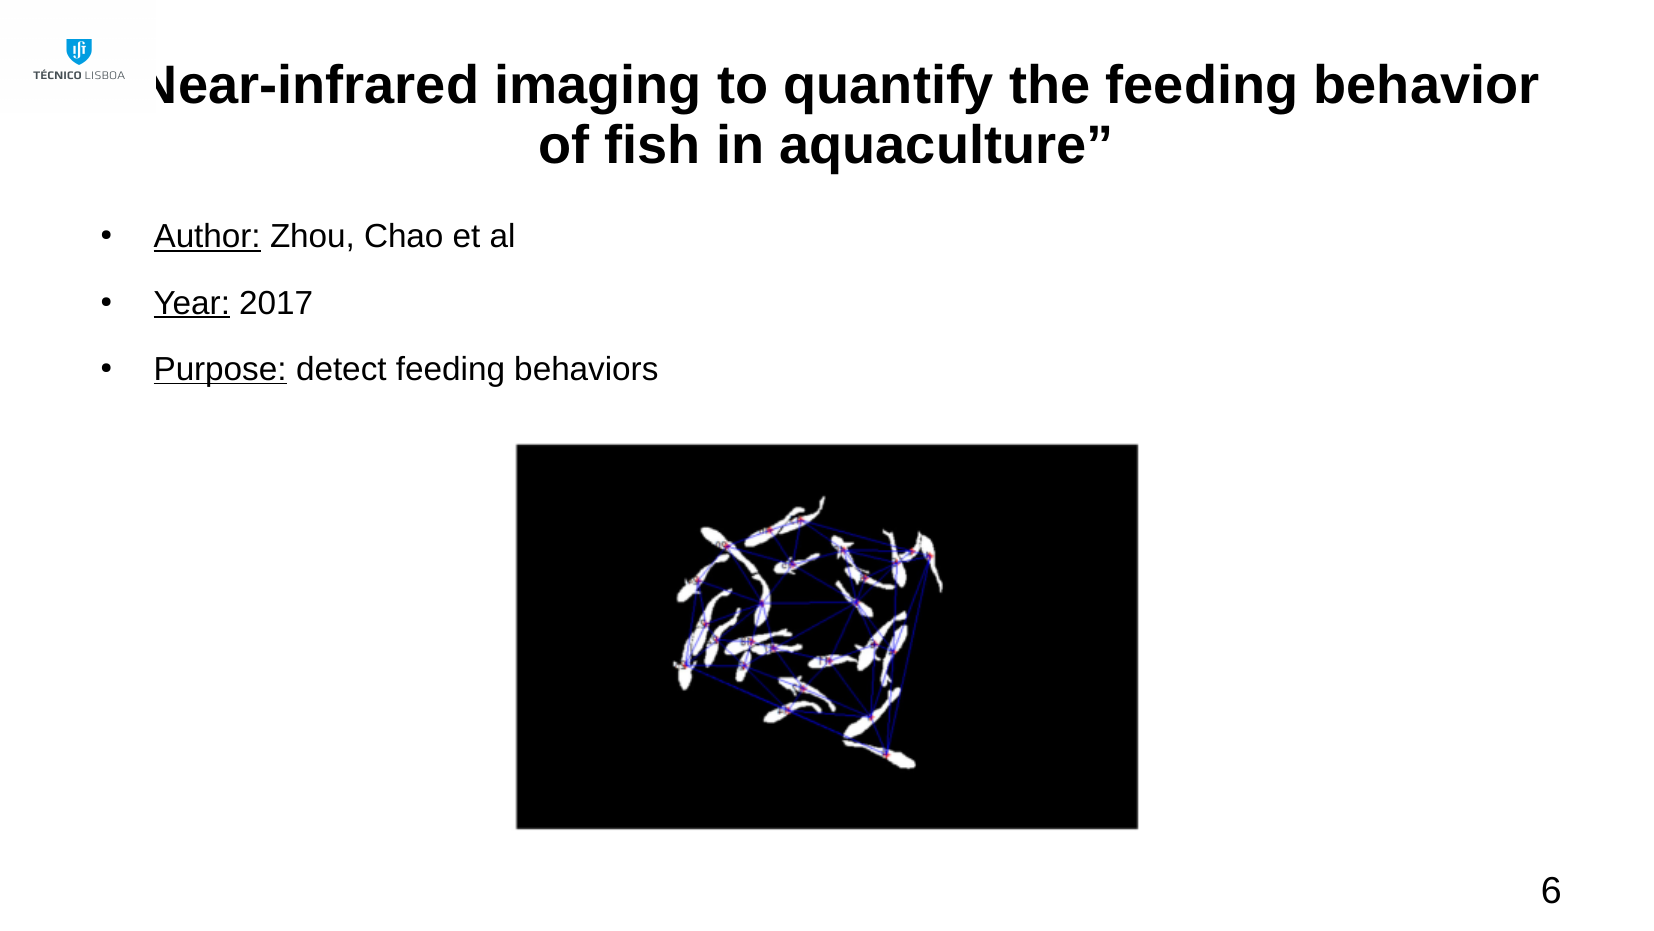

# “Near-infrared imaging to quantify the feeding behavior of fish in aquaculture”
Author: Zhou, Chao et al
Year: 2017
Purpose: detect feeding behaviors